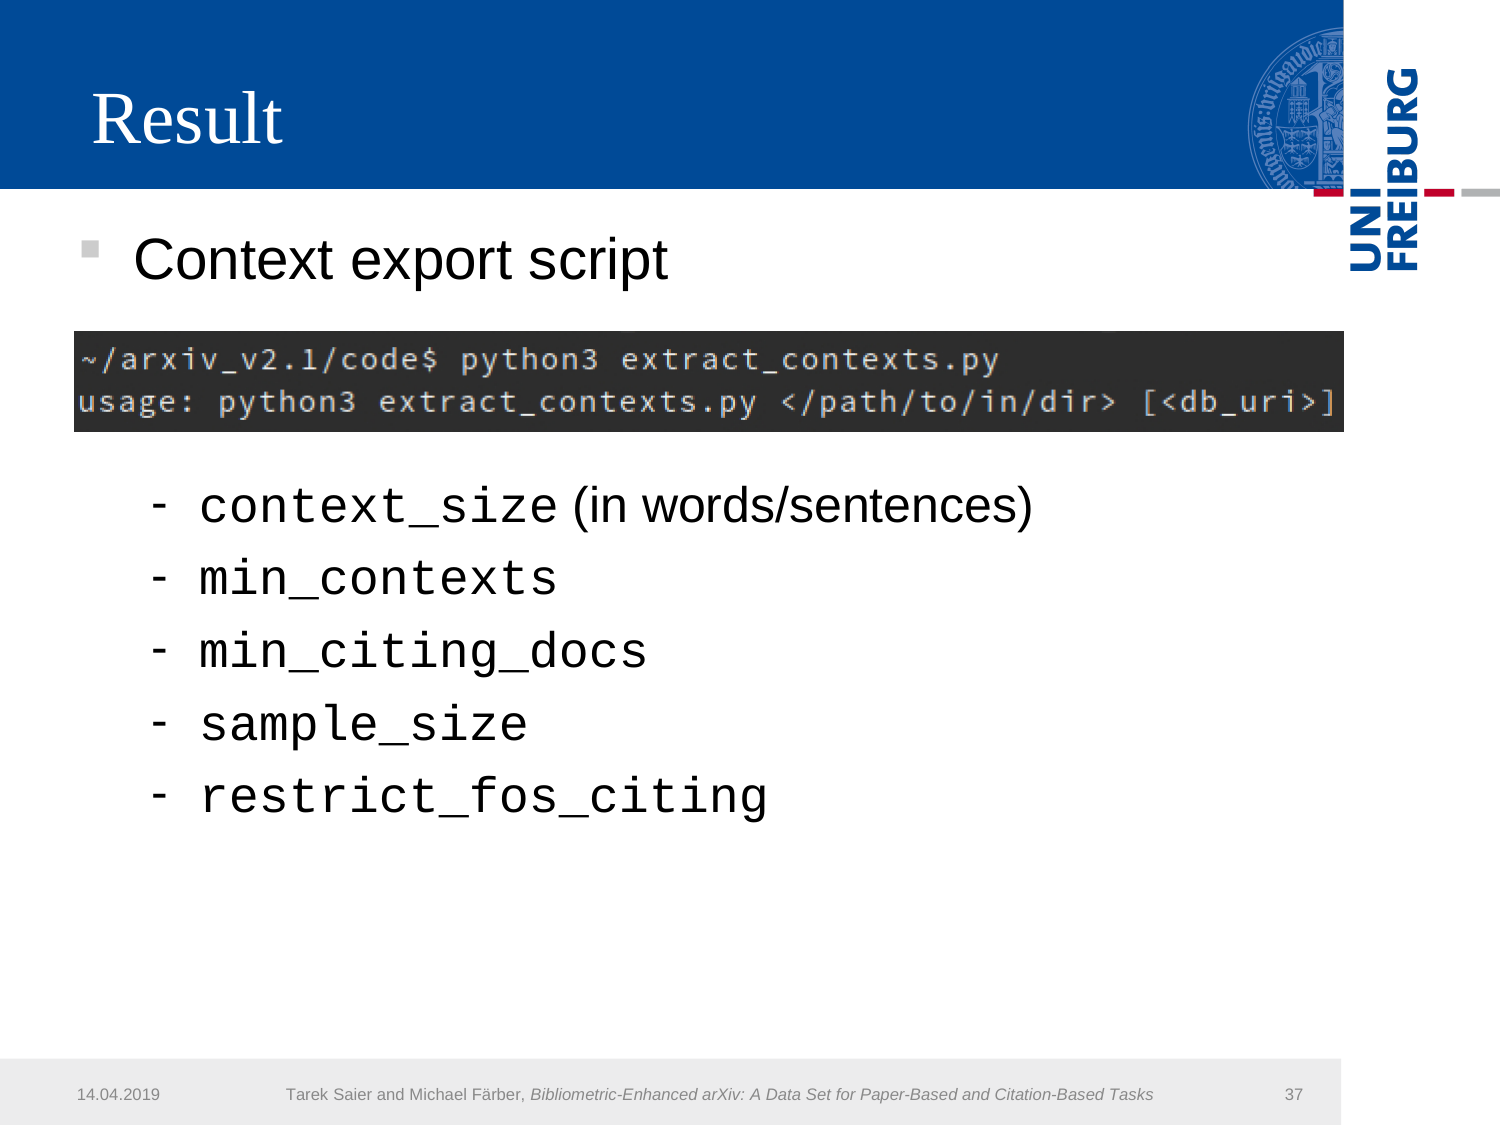

Result
# Context export script
context_size (in words/sentences)
min_contexts
min_citing_docs
sample_size
restrict_fos_citing
Präsentationstitel
37